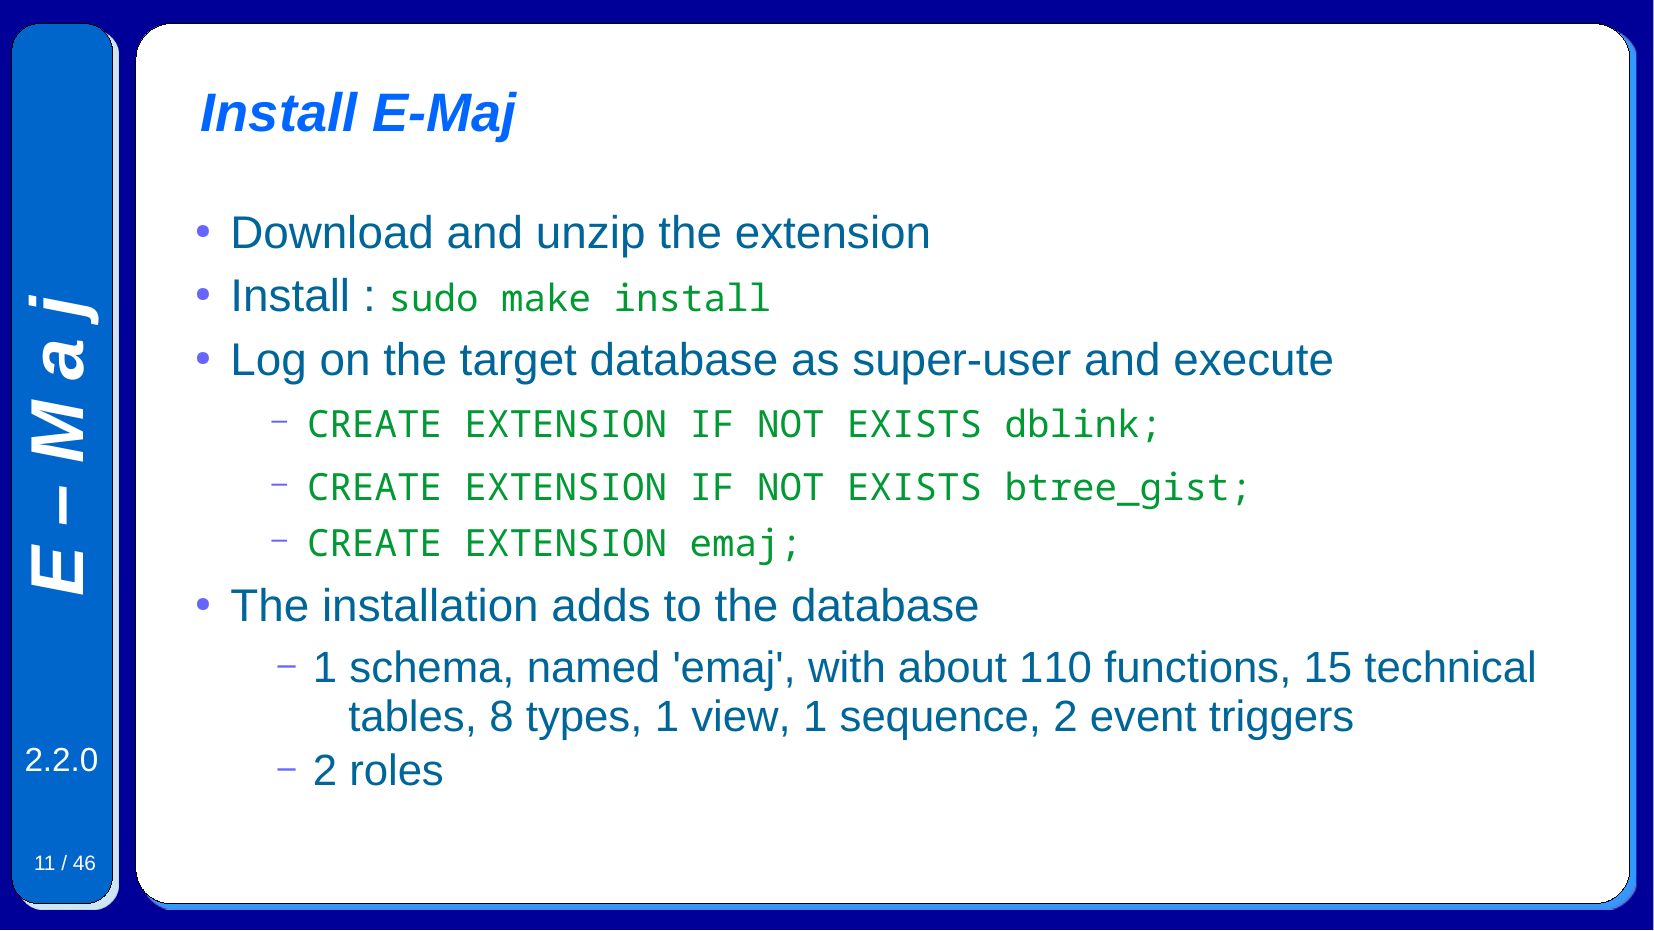

# Install E-Maj
Download and unzip the extension
Install : sudo make install
Log on the target database as super-user and execute
CREATE EXTENSION IF NOT EXISTS dblink;
CREATE EXTENSION IF NOT EXISTS btree_gist;
CREATE EXTENSION emaj;
The installation adds to the database
1 schema, named 'emaj', with about 110 functions, 15 technical tables, 8 types, 1 view, 1 sequence, 2 event triggers
2 roles